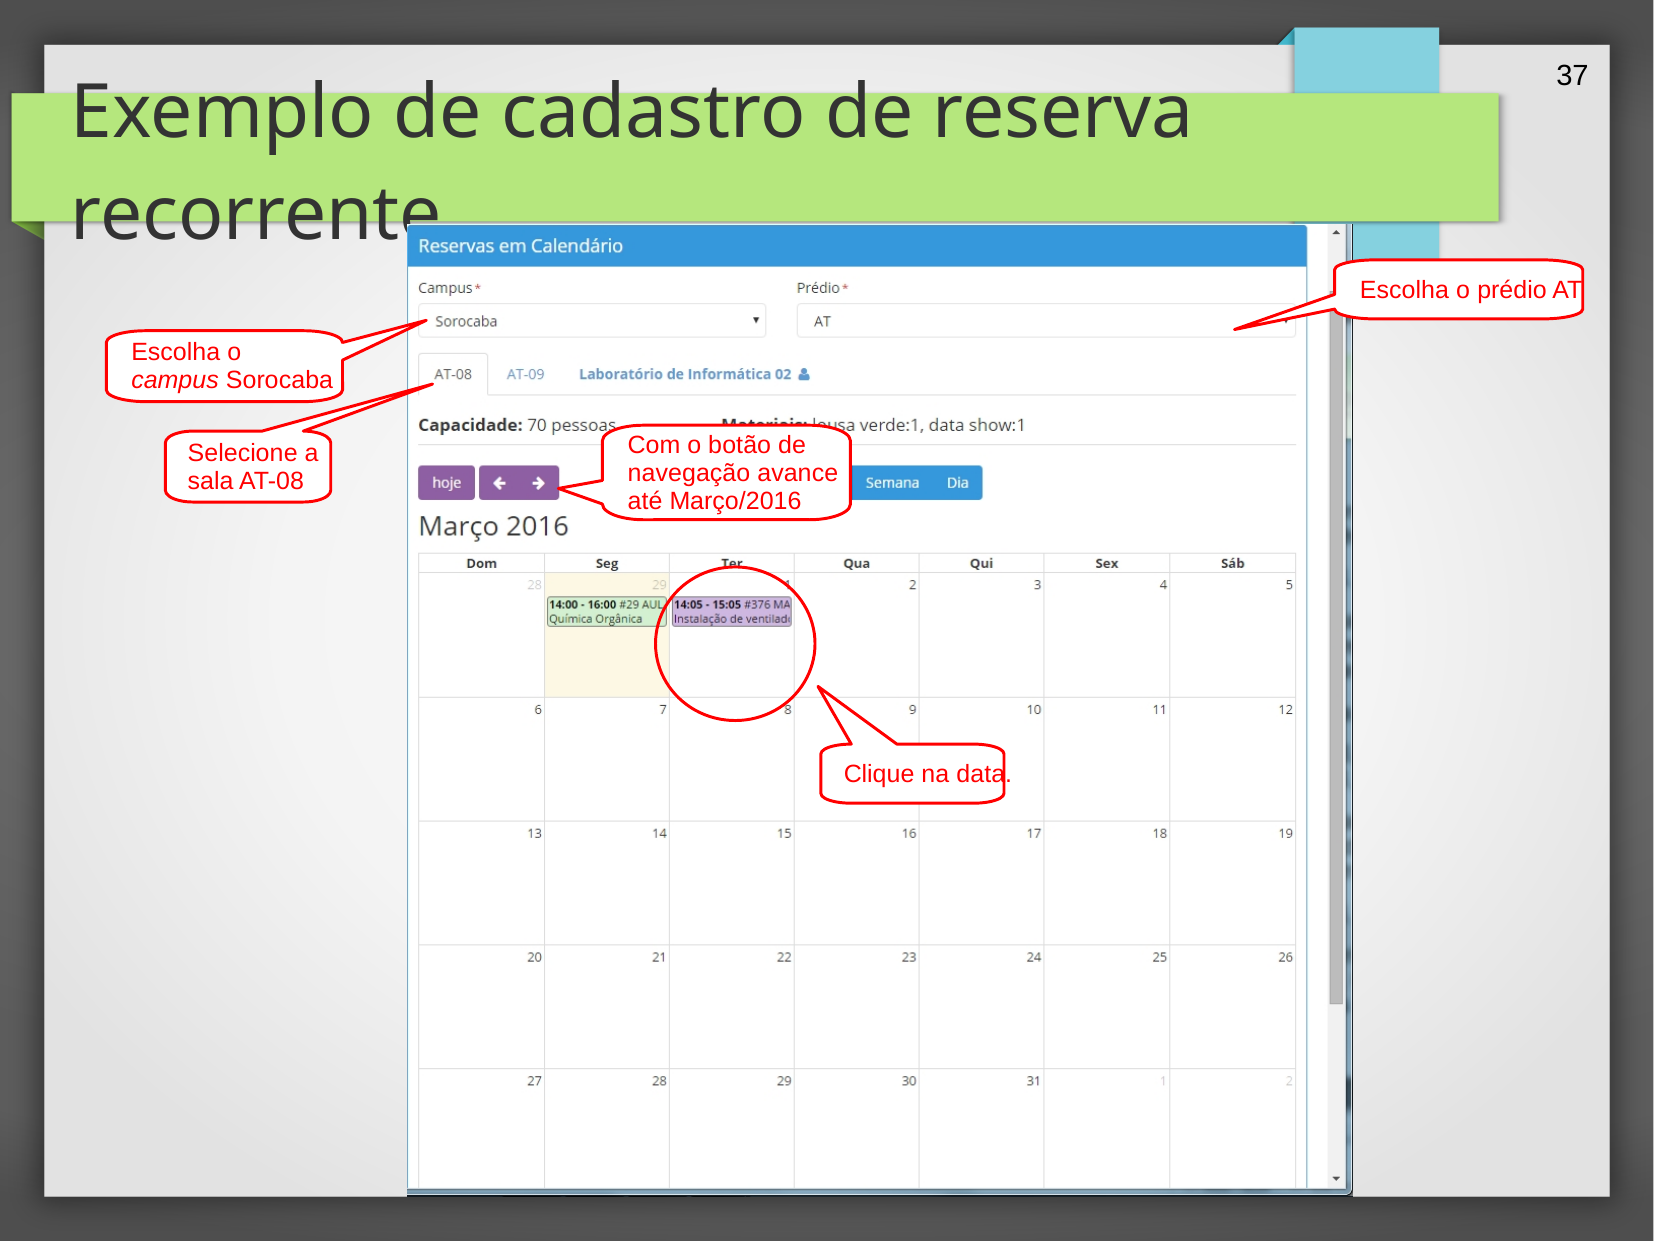

# Exemplo de cadastro de reserva recorrente
37
Escolha o prédio AT
Escolha o
campus Sorocaba
Com o botão de
navegação avance
até Março/2016
Selecione a
sala AT-08
Clique na data.